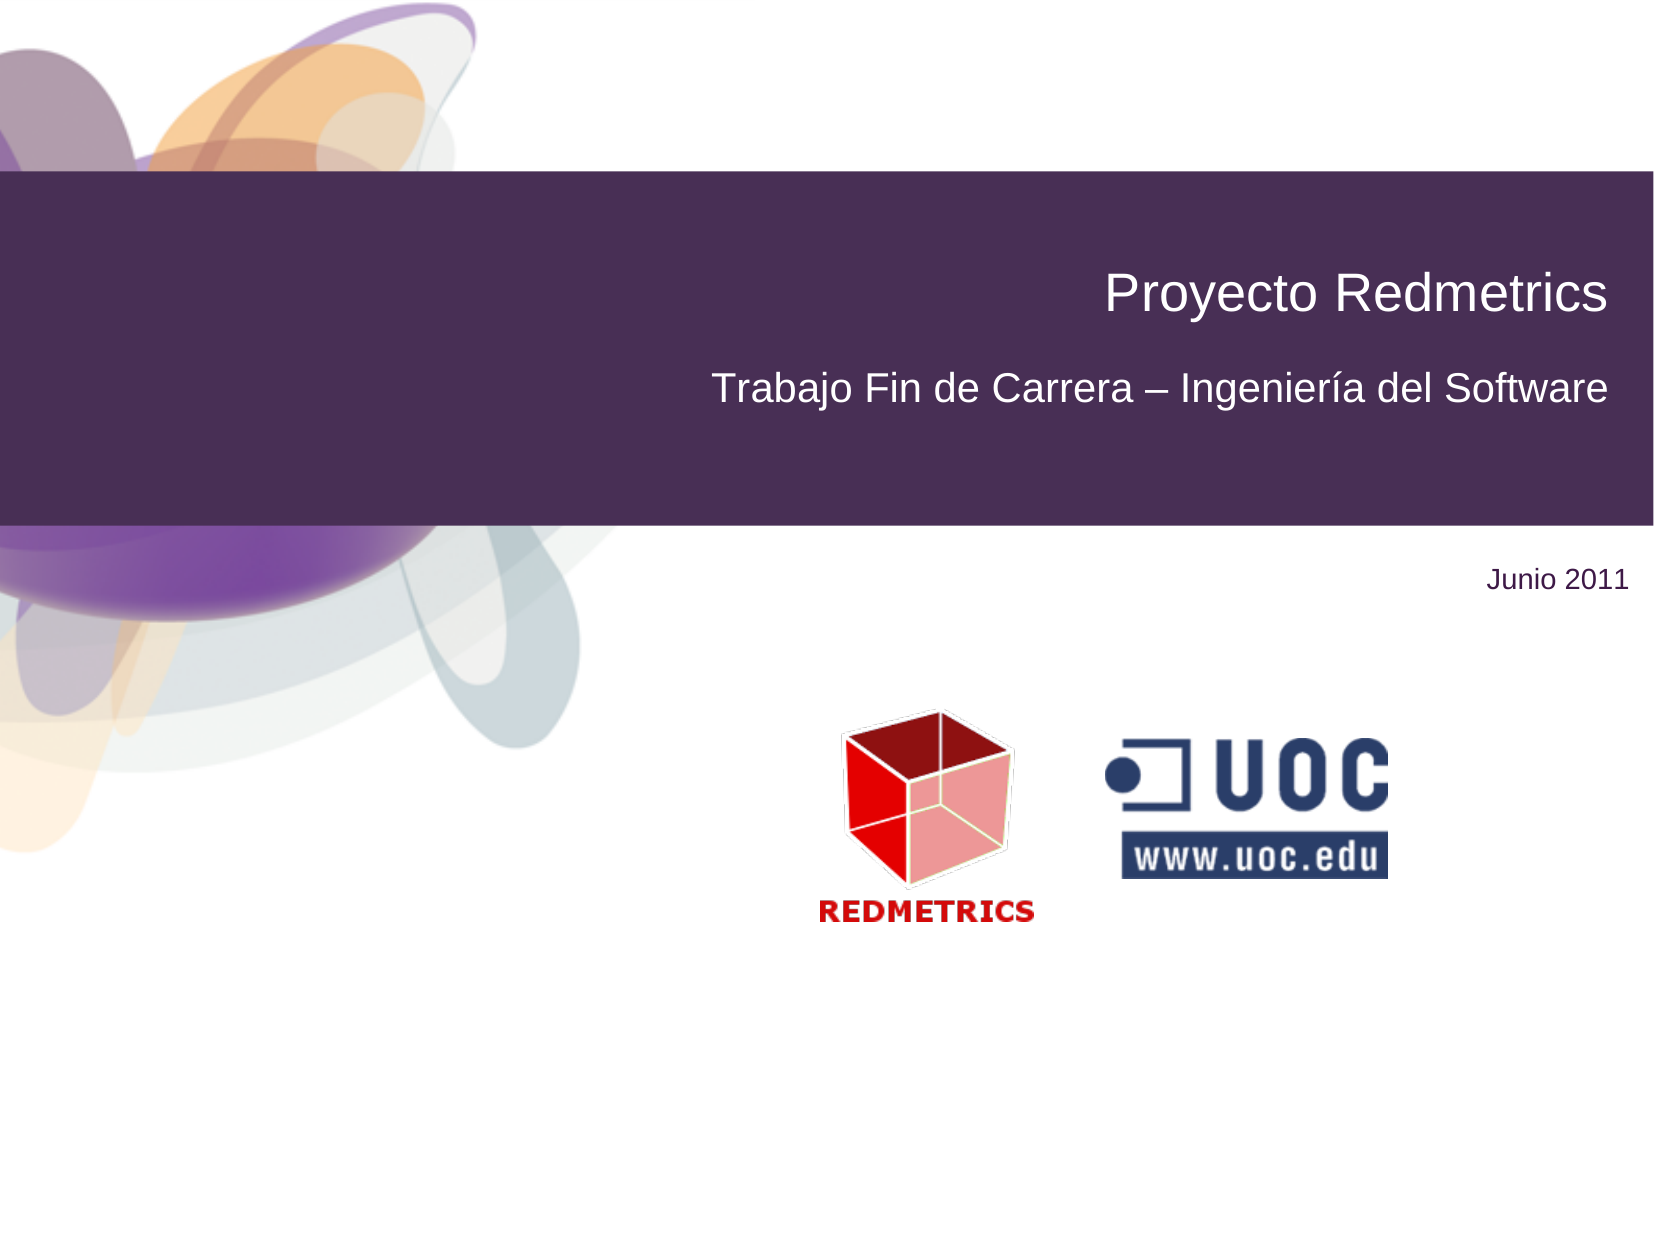

Proyecto Redmetrics
Trabajo Fin de Carrera – Ingeniería del Software
Junio 2011